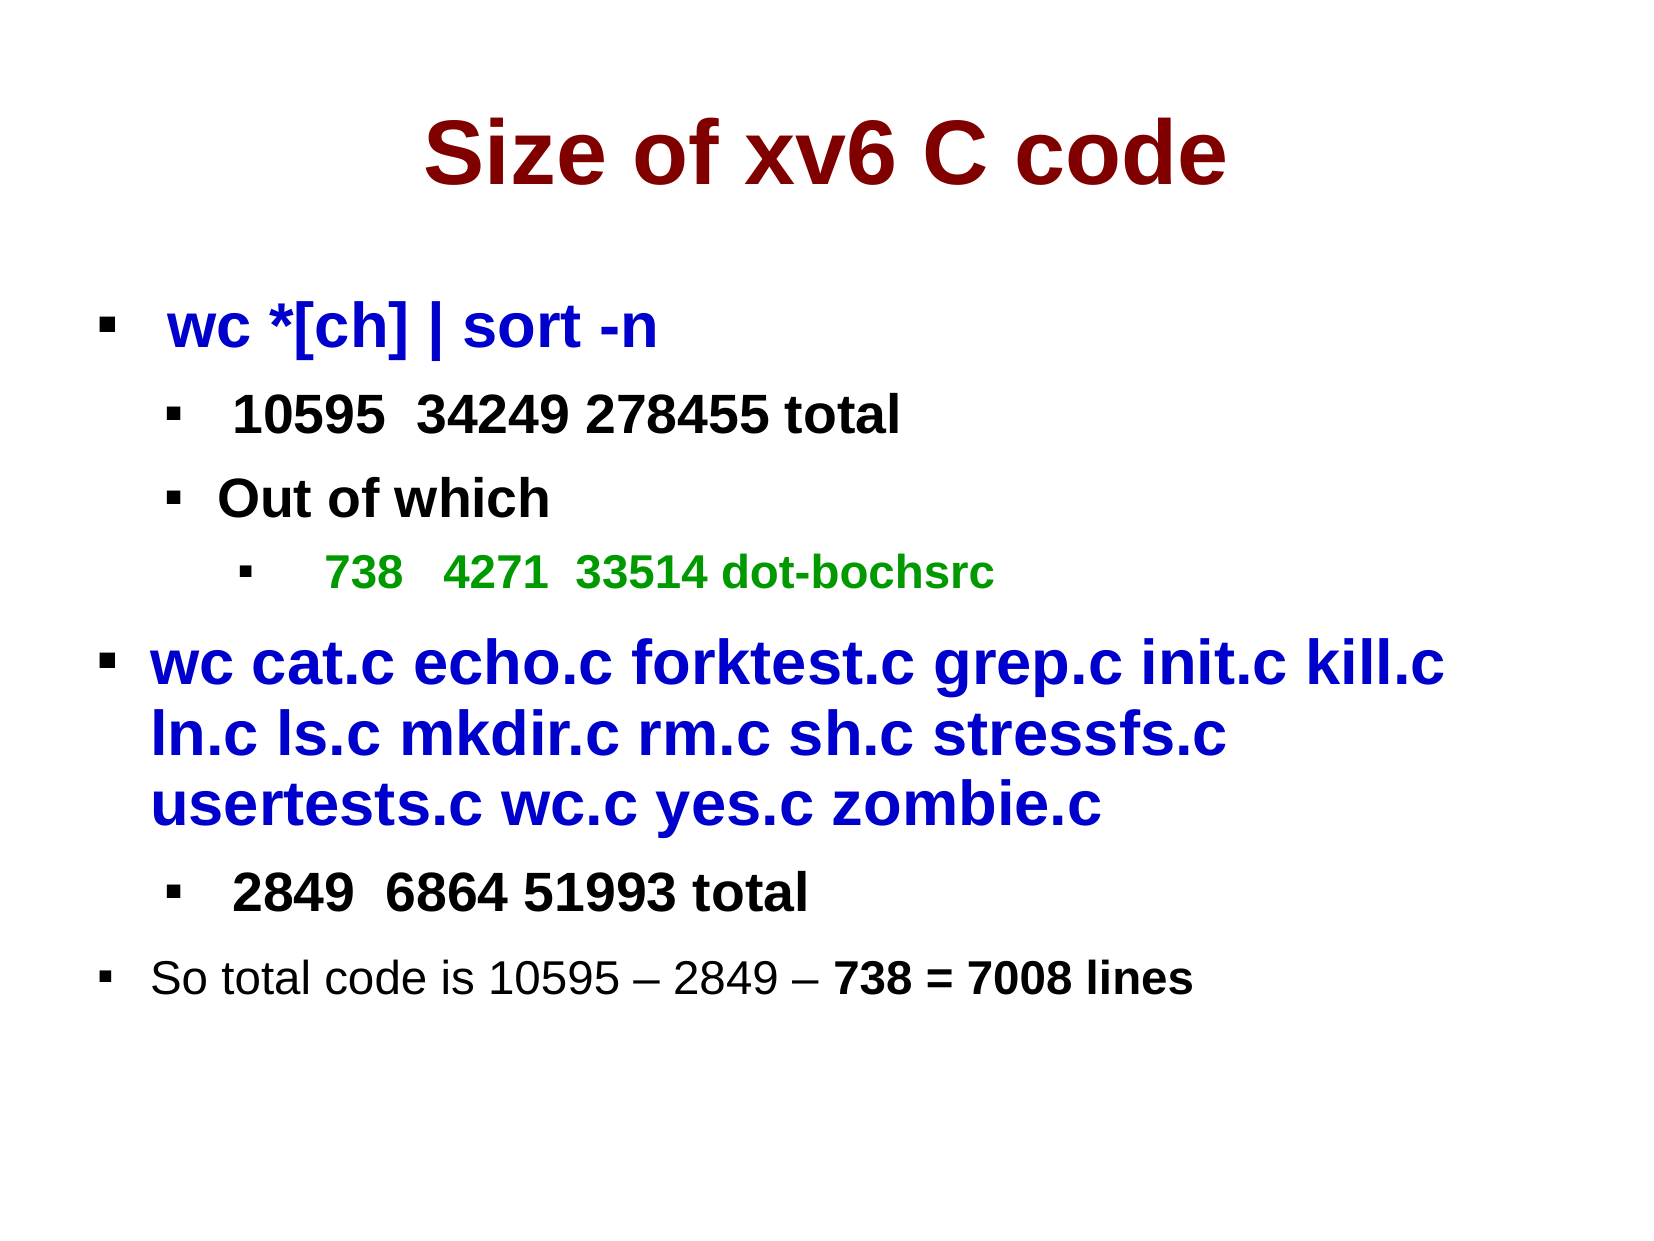

# Size of xv6 C code
 wc *[ch] | sort -n
 10595 34249 278455 total
Out of which
 738 4271 33514 dot-bochsrc
wc cat.c echo.c forktest.c grep.c init.c kill.c ln.c ls.c mkdir.c rm.c sh.c stressfs.c usertests.c wc.c yes.c zombie.c
 2849 6864 51993 total
So total code is 10595 – 2849 – 738 = 7008 lines